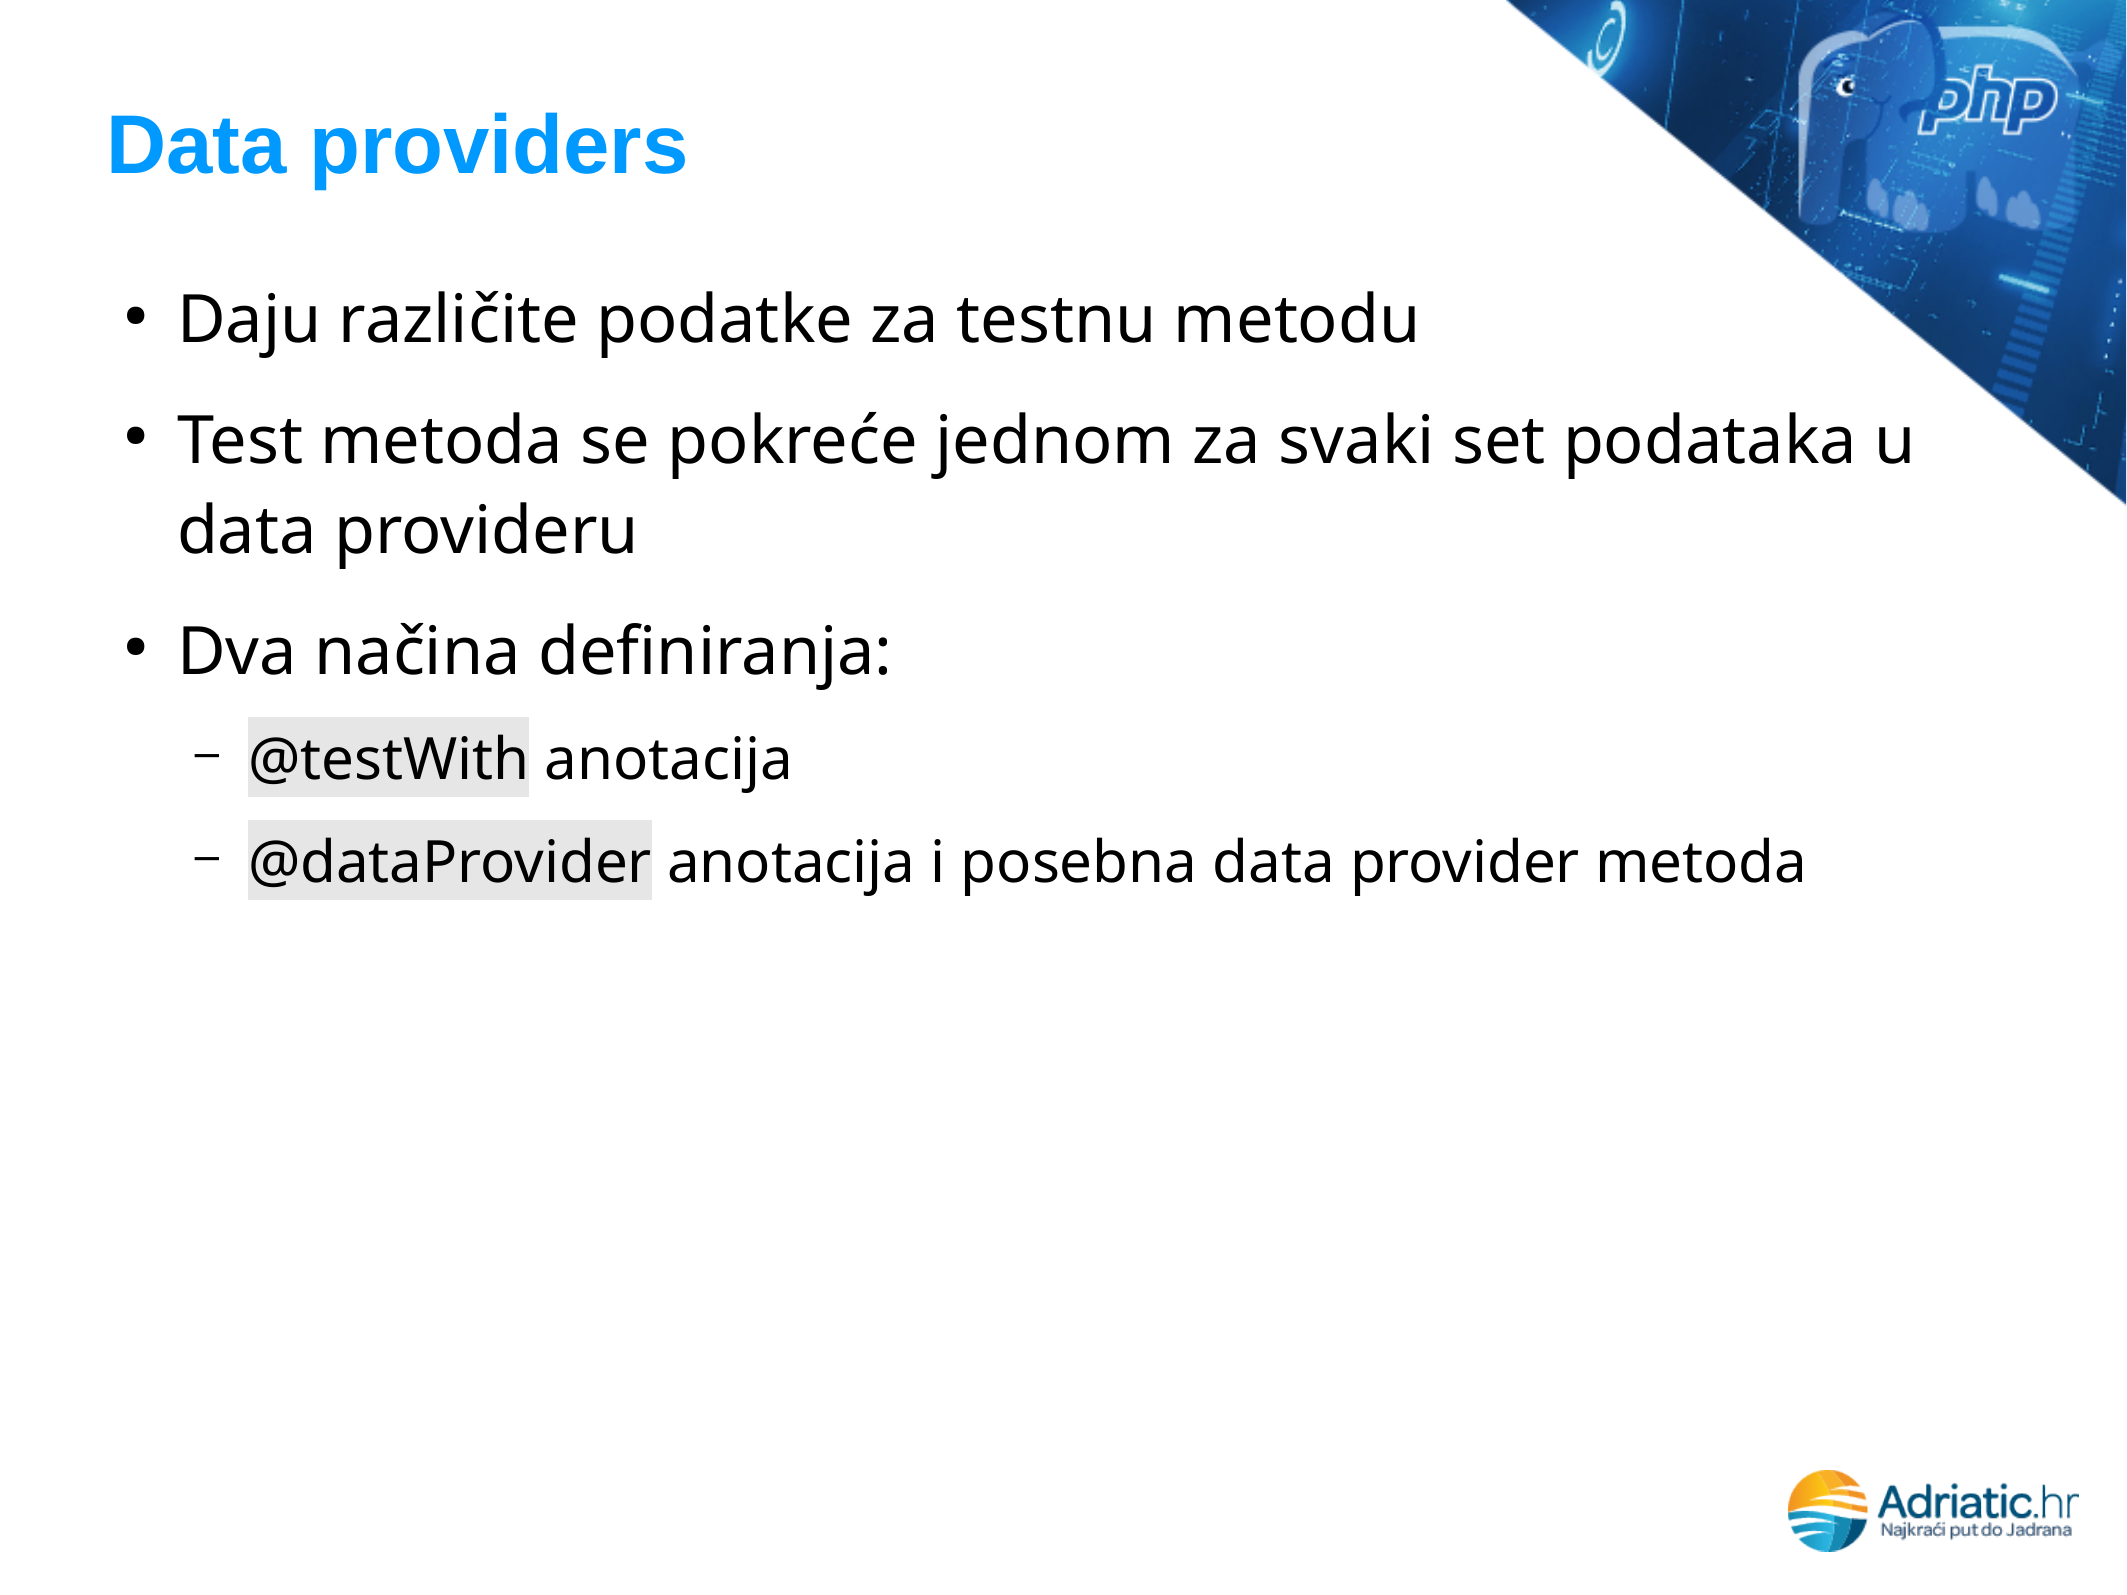

# Data providers
Daju različite podatke za testnu metodu
Test metoda se pokreće jednom za svaki set podataka u data provideru
Dva načina definiranja:
@testWith anotacija
@dataProvider anotacija i posebna data provider metoda